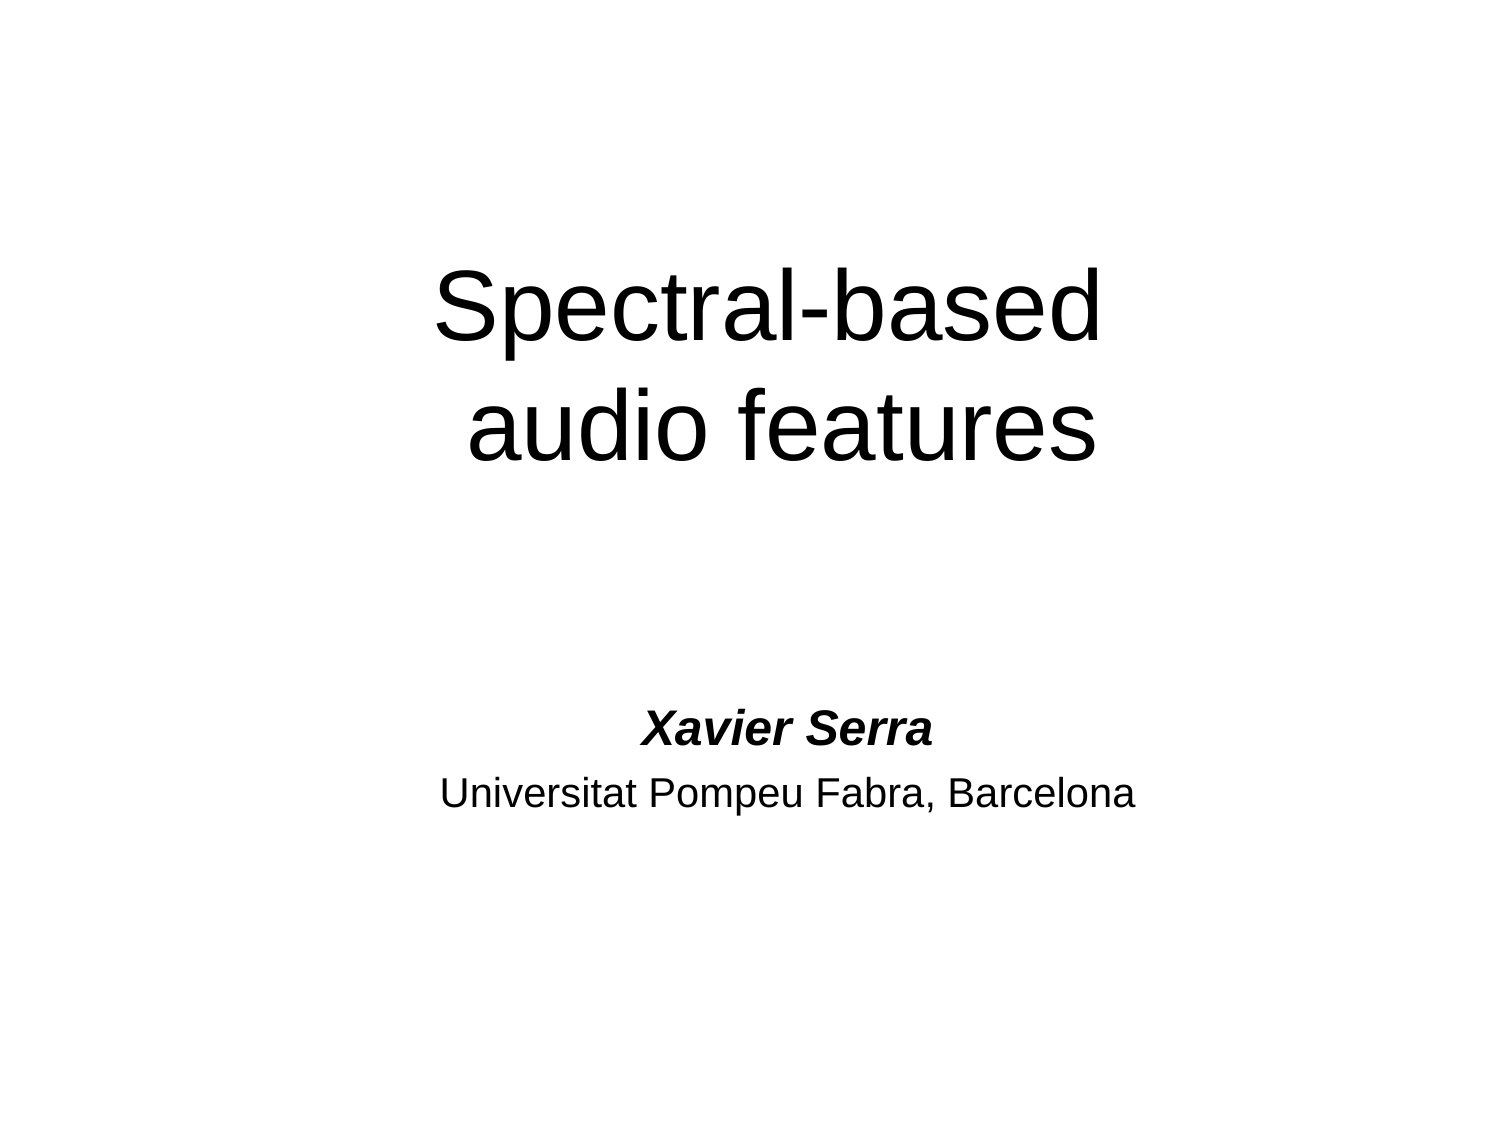

# Spectral-based audio features
Xavier Serra
Universitat Pompeu Fabra, Barcelona